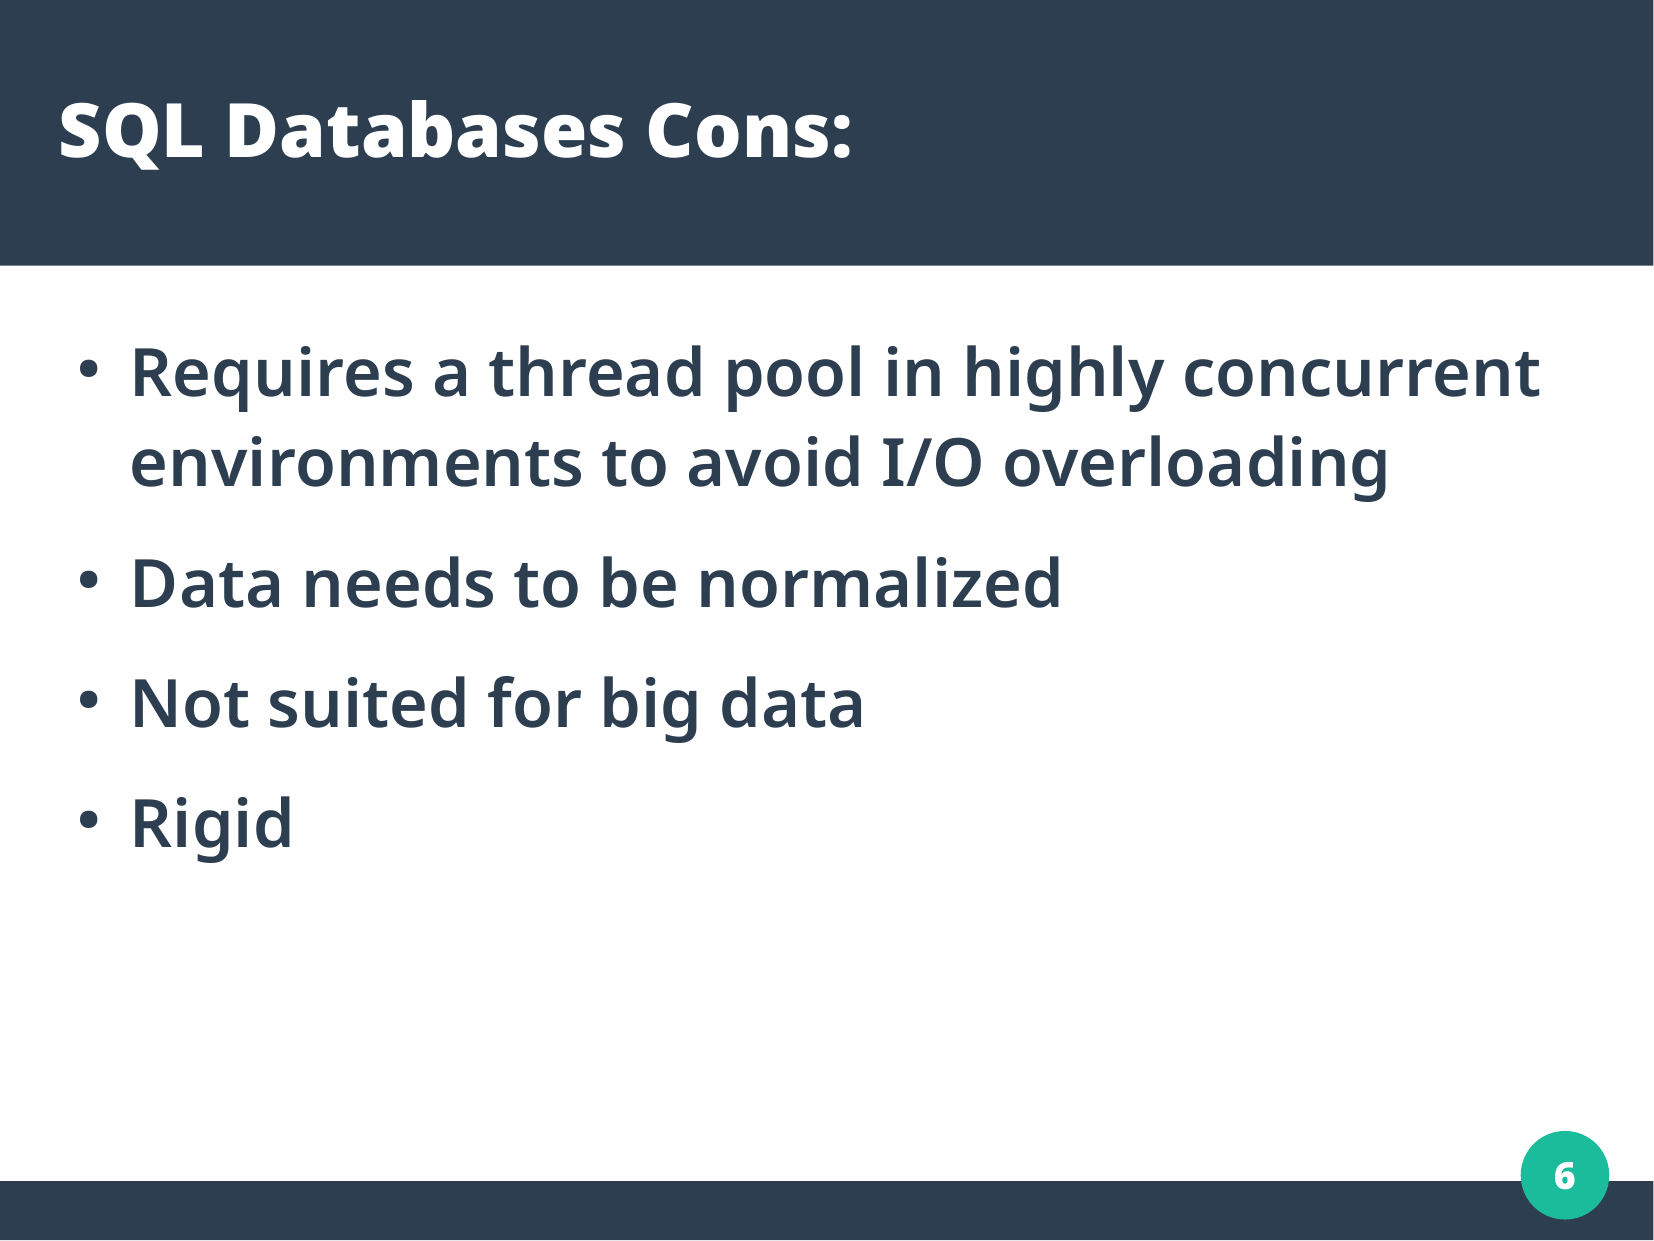

# SQL Databases Cons:
Requires a thread pool in highly concurrent environments to avoid I/O overloading
Data needs to be normalized
Not suited for big data
Rigid
6